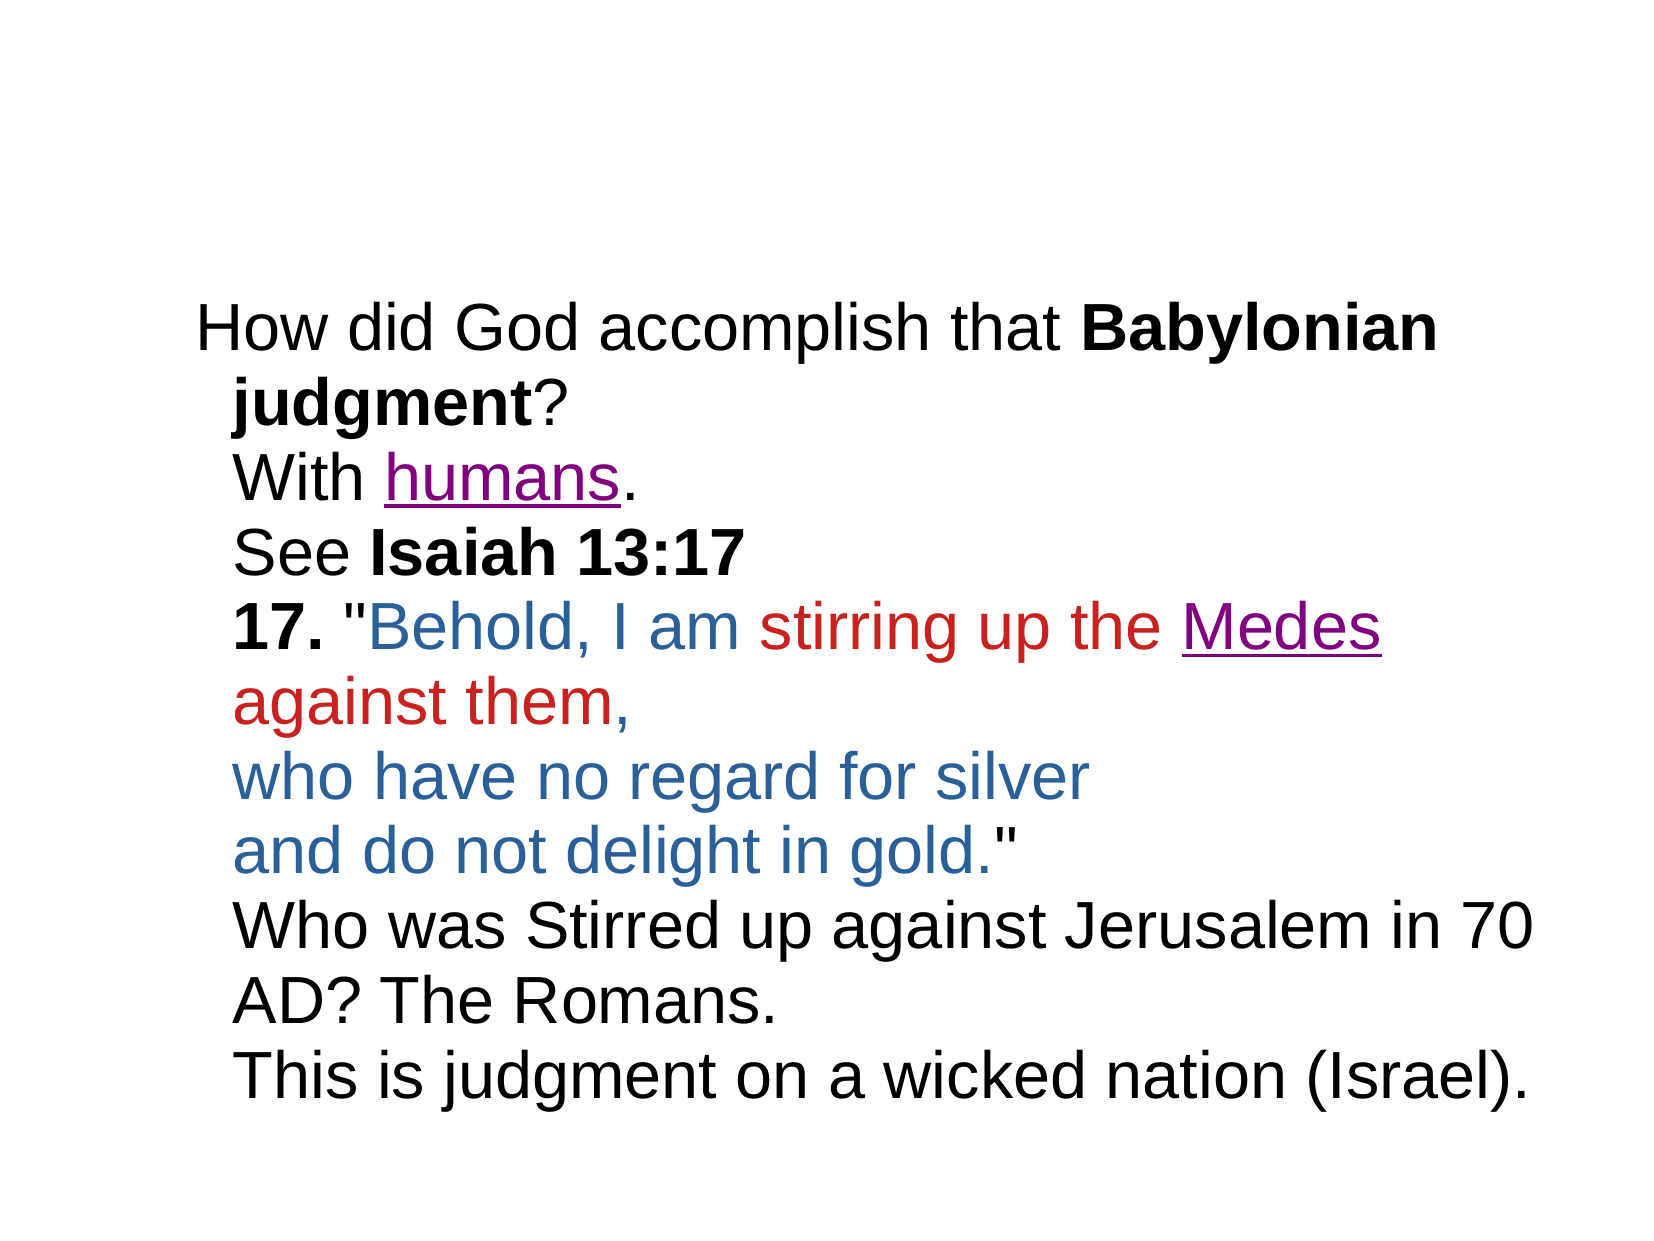

#
How did God accomplish that Babylonian judgment?
With humans.
See Isaiah 13:17
17. "Behold, I am stirring up the Medes against them,
who have no regard for silver
and do not delight in gold."
Who was Stirred up against Jerusalem in 70 AD? The Romans.
This is judgment on a wicked nation (Israel).